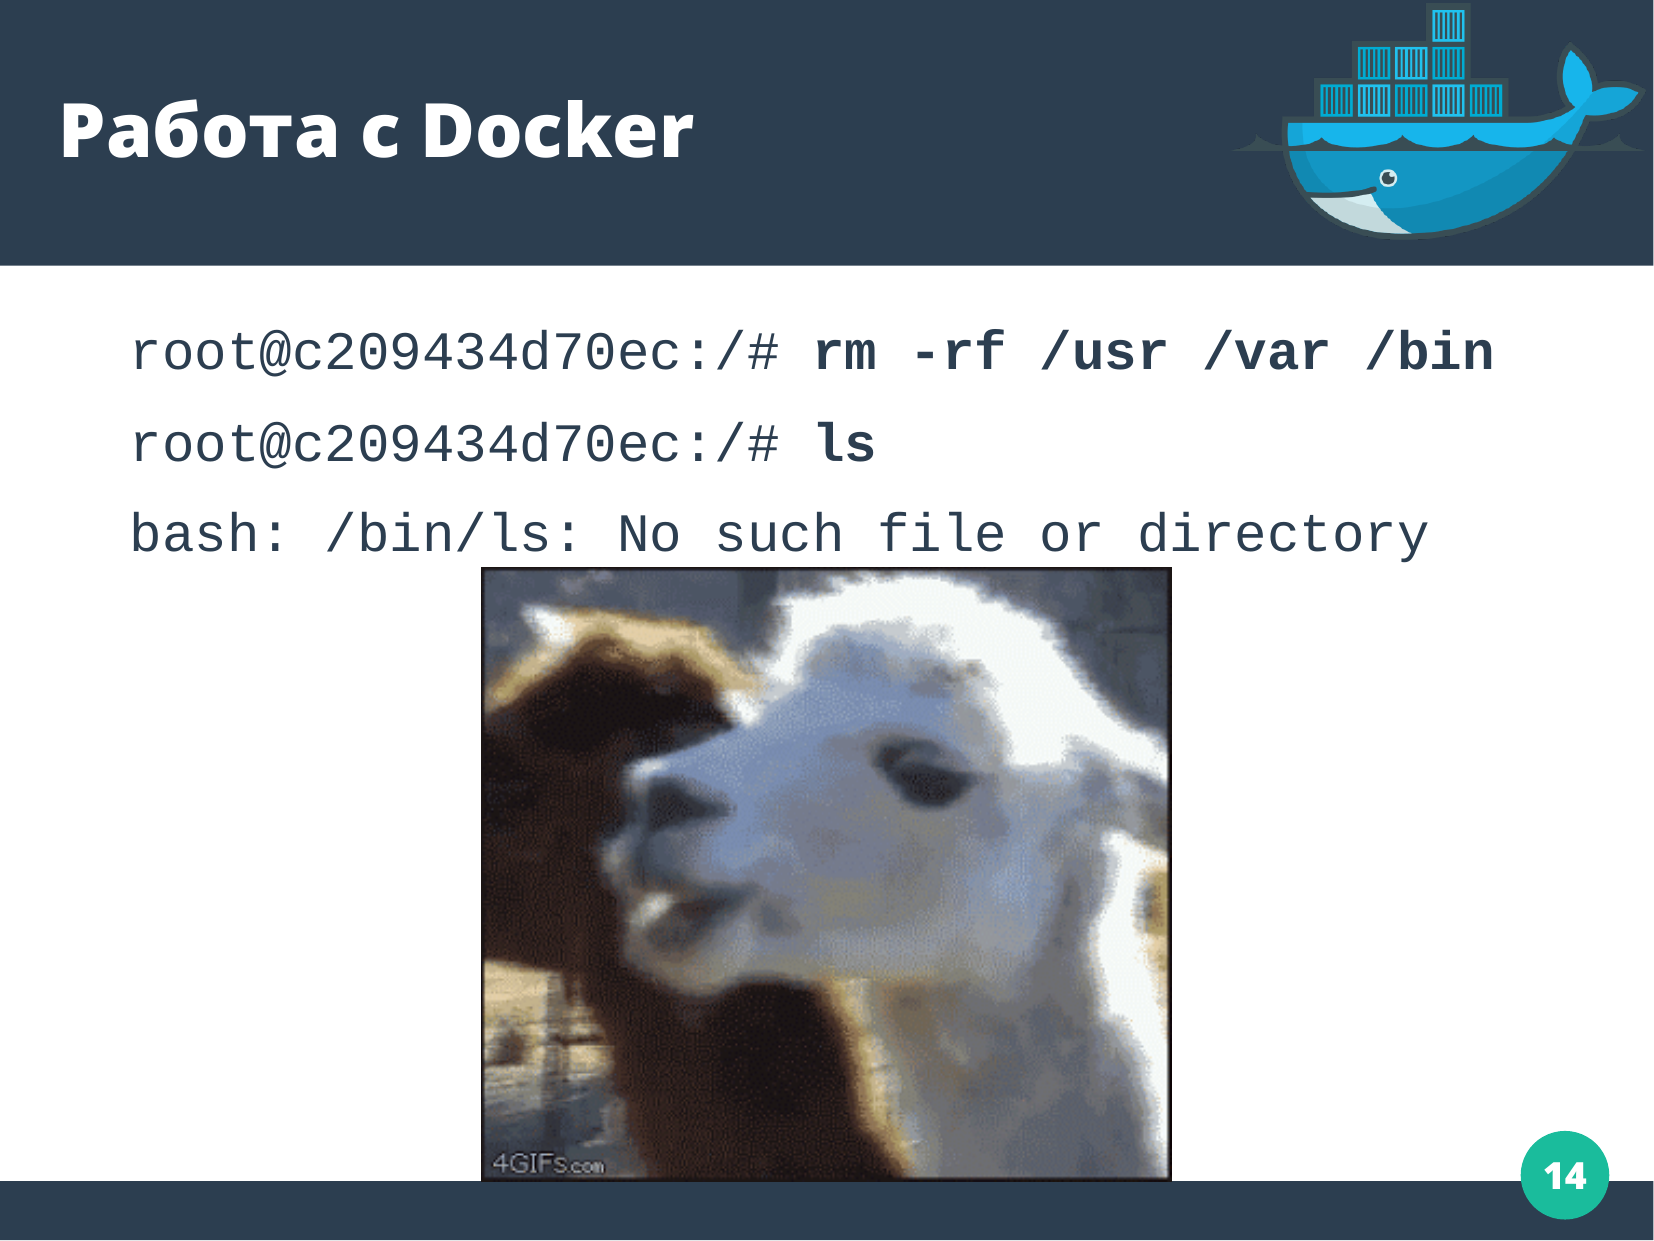

# Работа с Docker
root@c209434d70ec:/# rm -rf /usr /var /bin
root@c209434d70ec:/# ls
bash: /bin/ls: No such file or directory
14